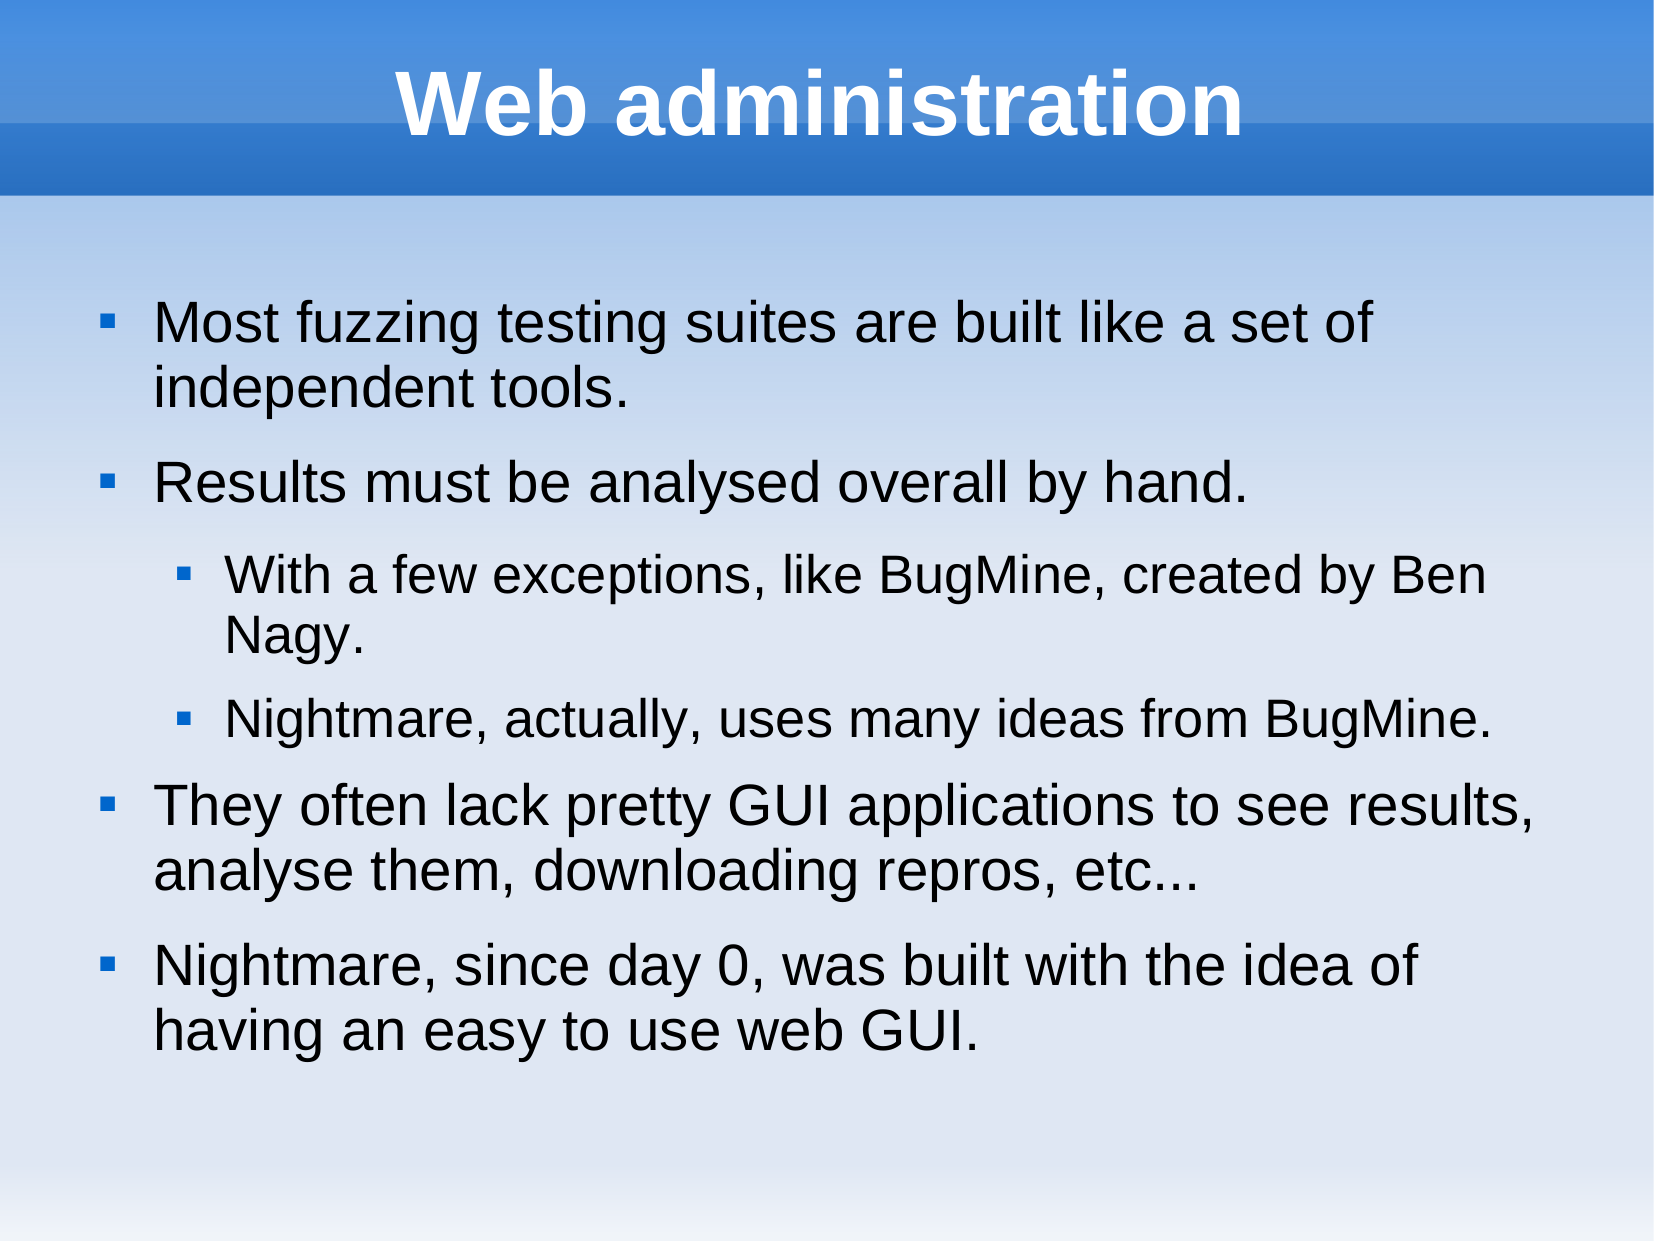

# Web administration
Most fuzzing testing suites are built like a set of independent tools.
Results must be analysed overall by hand.
With a few exceptions, like BugMine, created by Ben Nagy.
Nightmare, actually, uses many ideas from BugMine.
They often lack pretty GUI applications to see results, analyse them, downloading repros, etc...
Nightmare, since day 0, was built with the idea of having an easy to use web GUI.